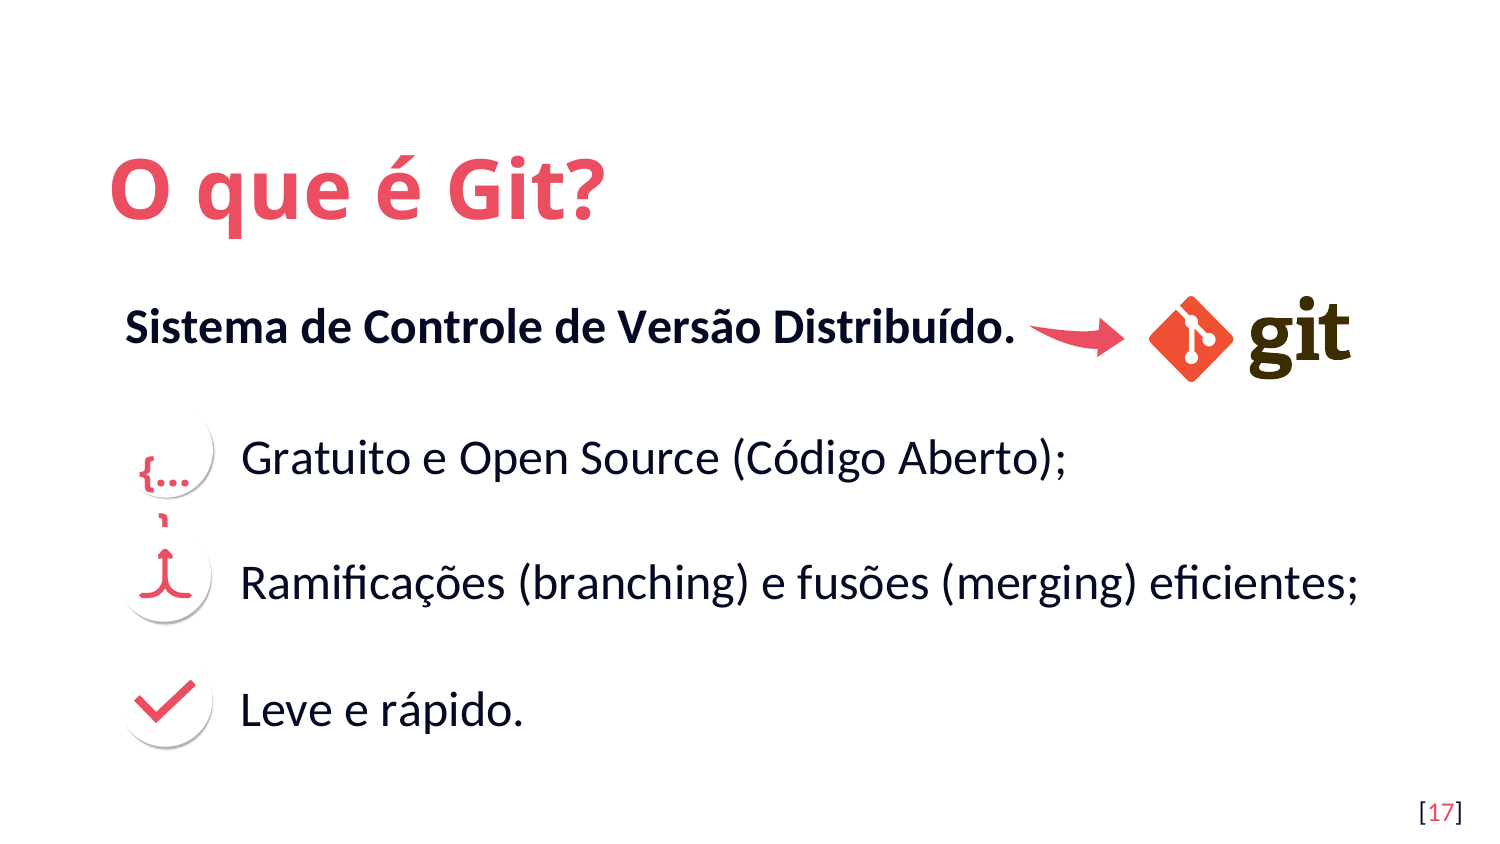

O que é Git?
Sistema de Controle de Versão Distribuído.
{...}
Gratuito e Open Source (Código Aberto);
Ramificações (branching) e fusões (merging) eficientes;
Leve e rápido.